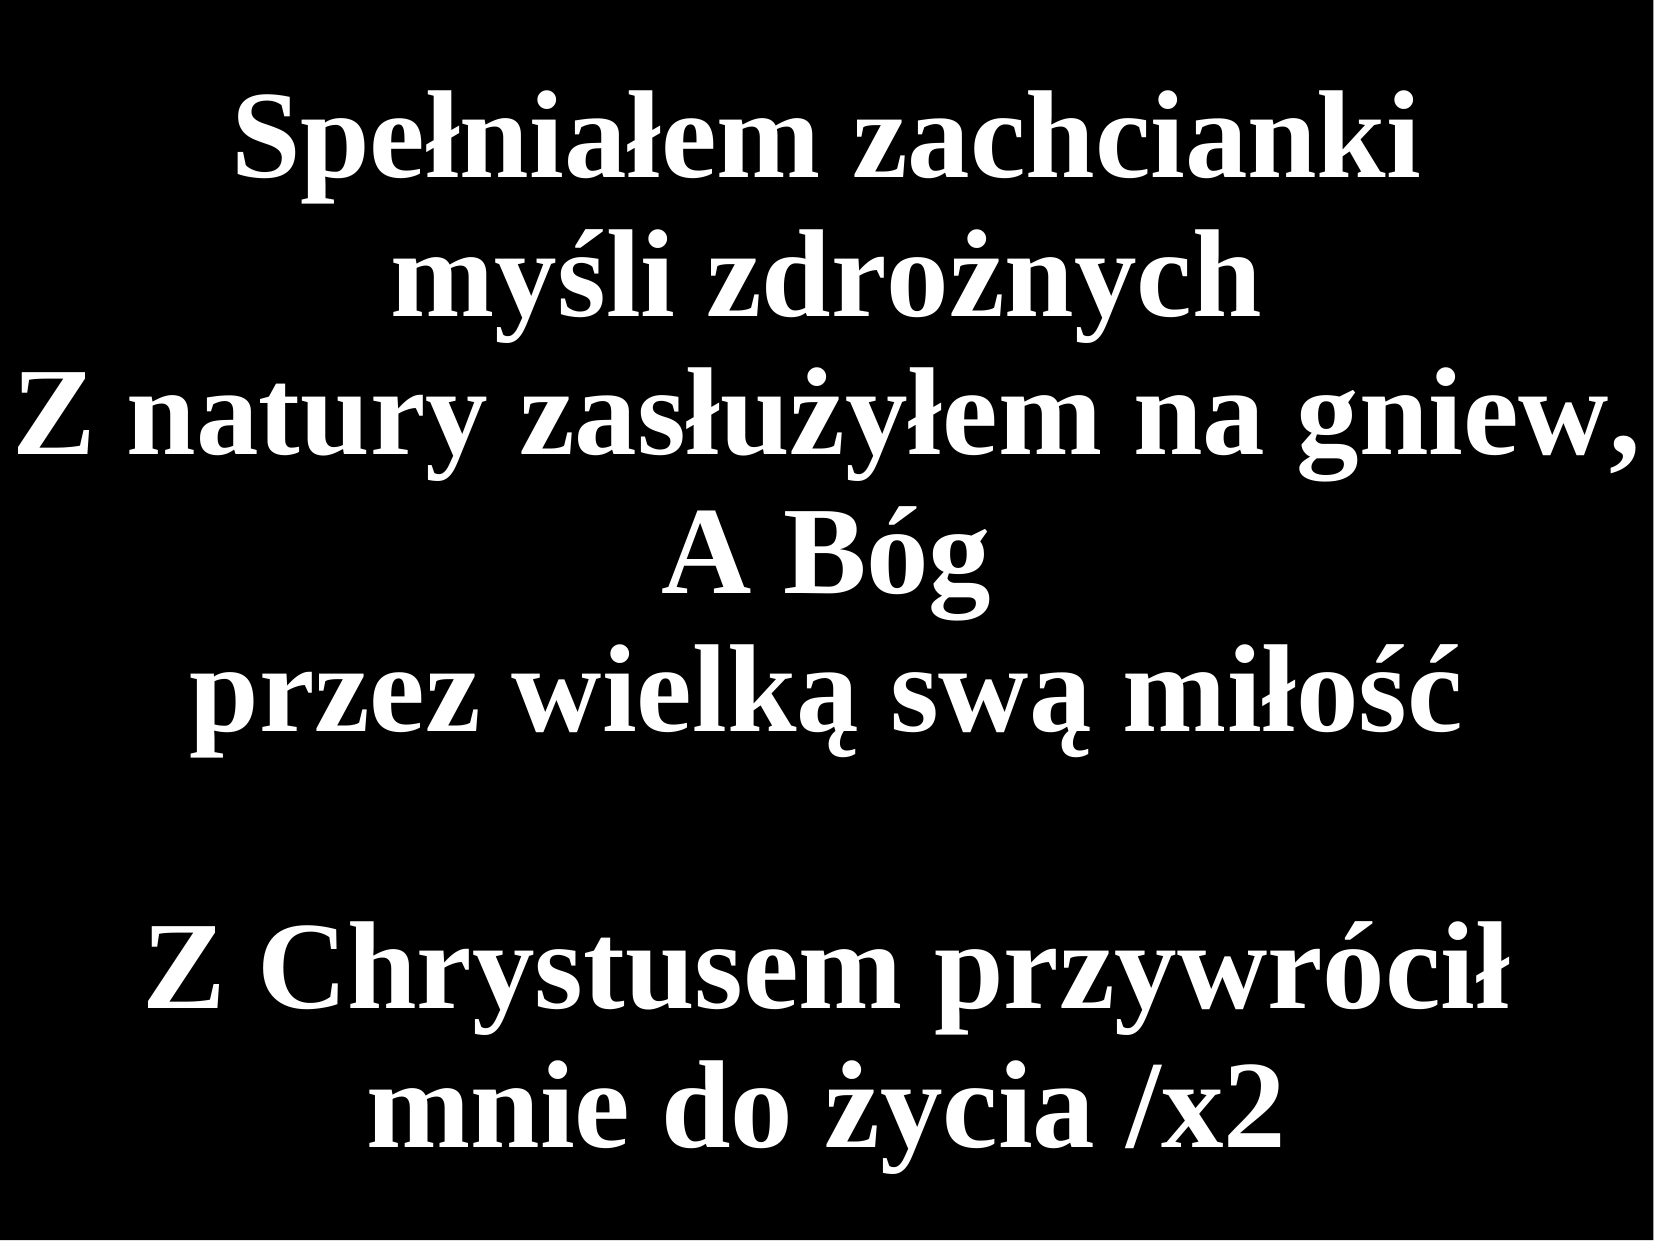

# Spełniałem zachcianki myśli zdrożnych Z natury zasłużyłem na gniew, A Bóg przez wielką swą miłość Z Chrystusem przywrócił mnie do życia /x2